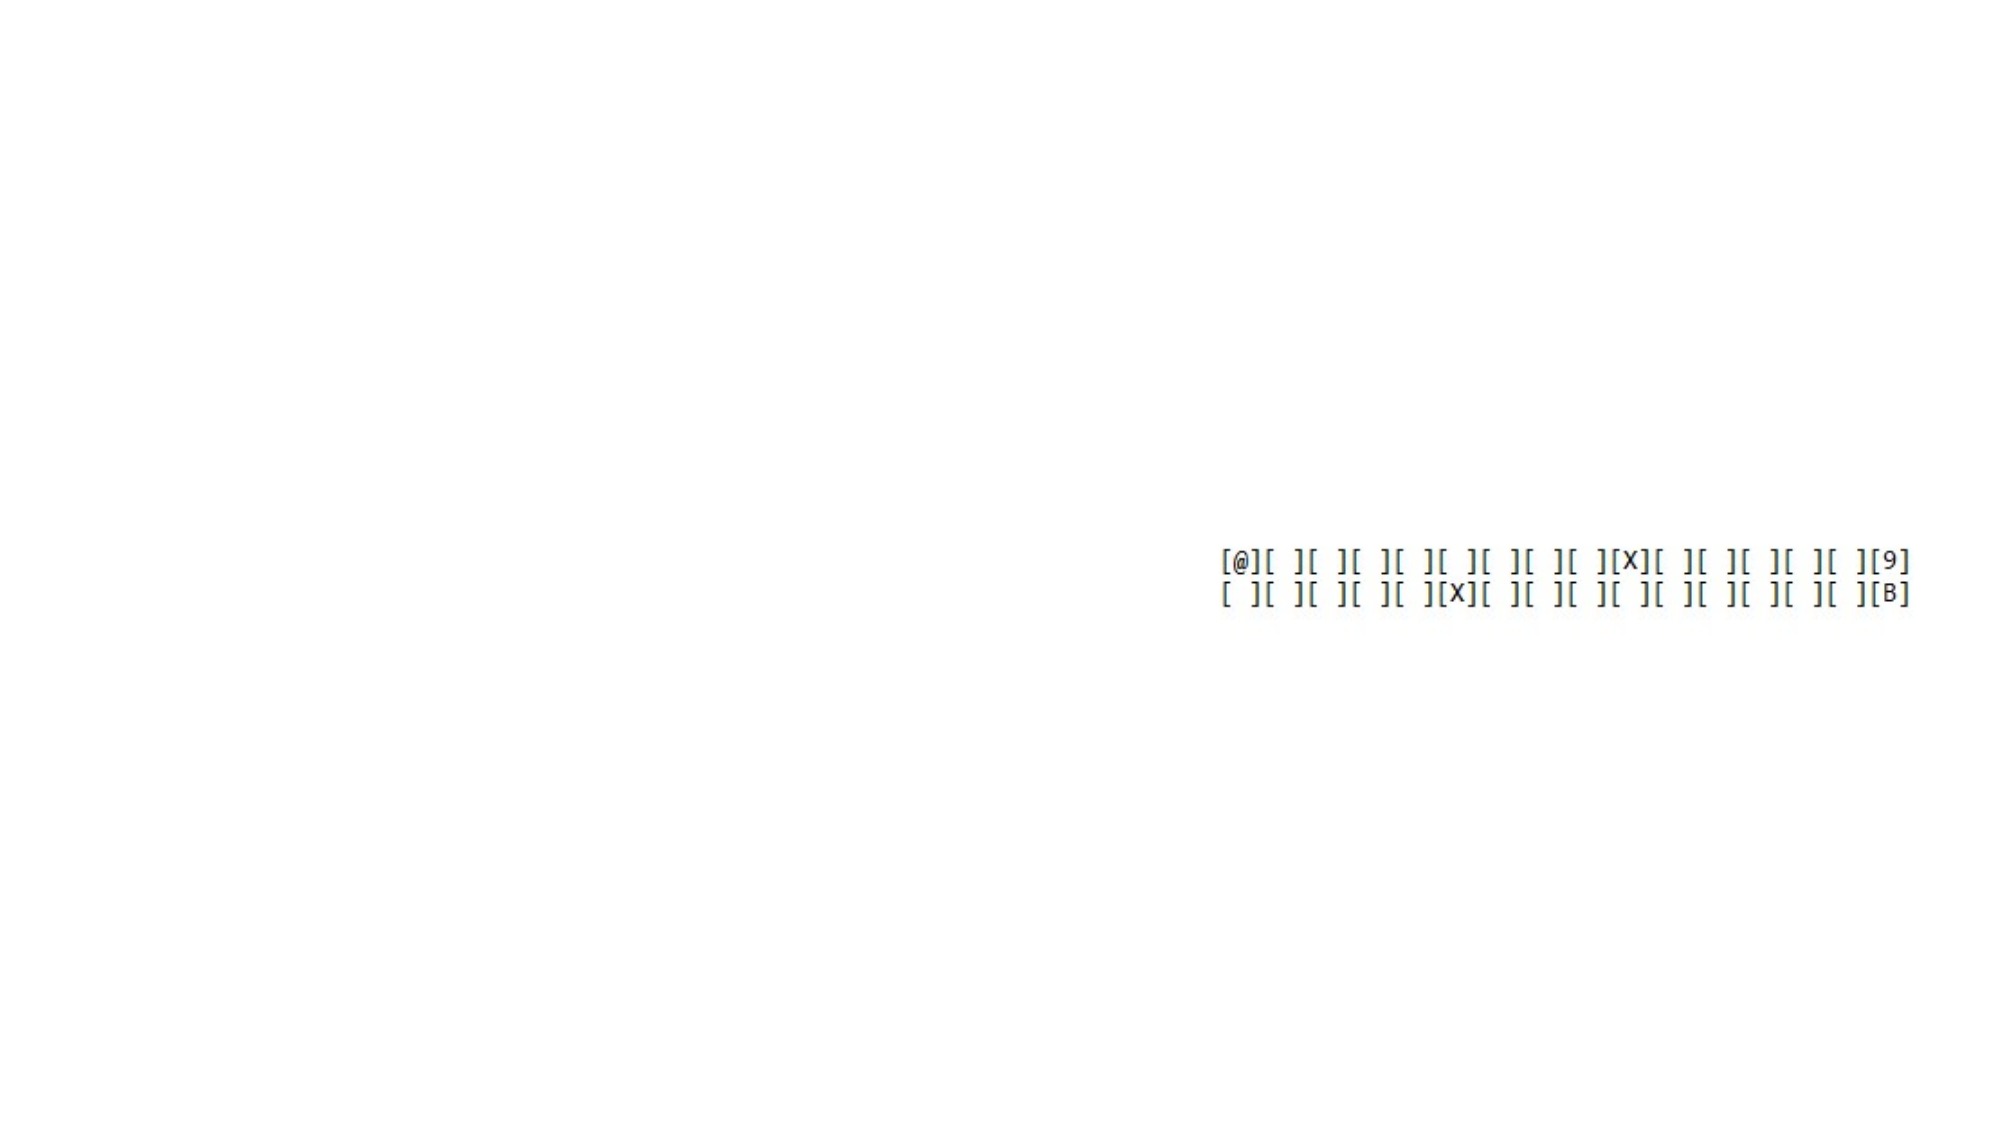

# So we came with that
The data for the stage of the game is just an array that holds integers from 1 to 2.
The content of that array is rotated by 1 and copied to one other array that helps with the representation of the stage the specific moment.
The position 0 of the second array is the step, which contains as value a specific integer.